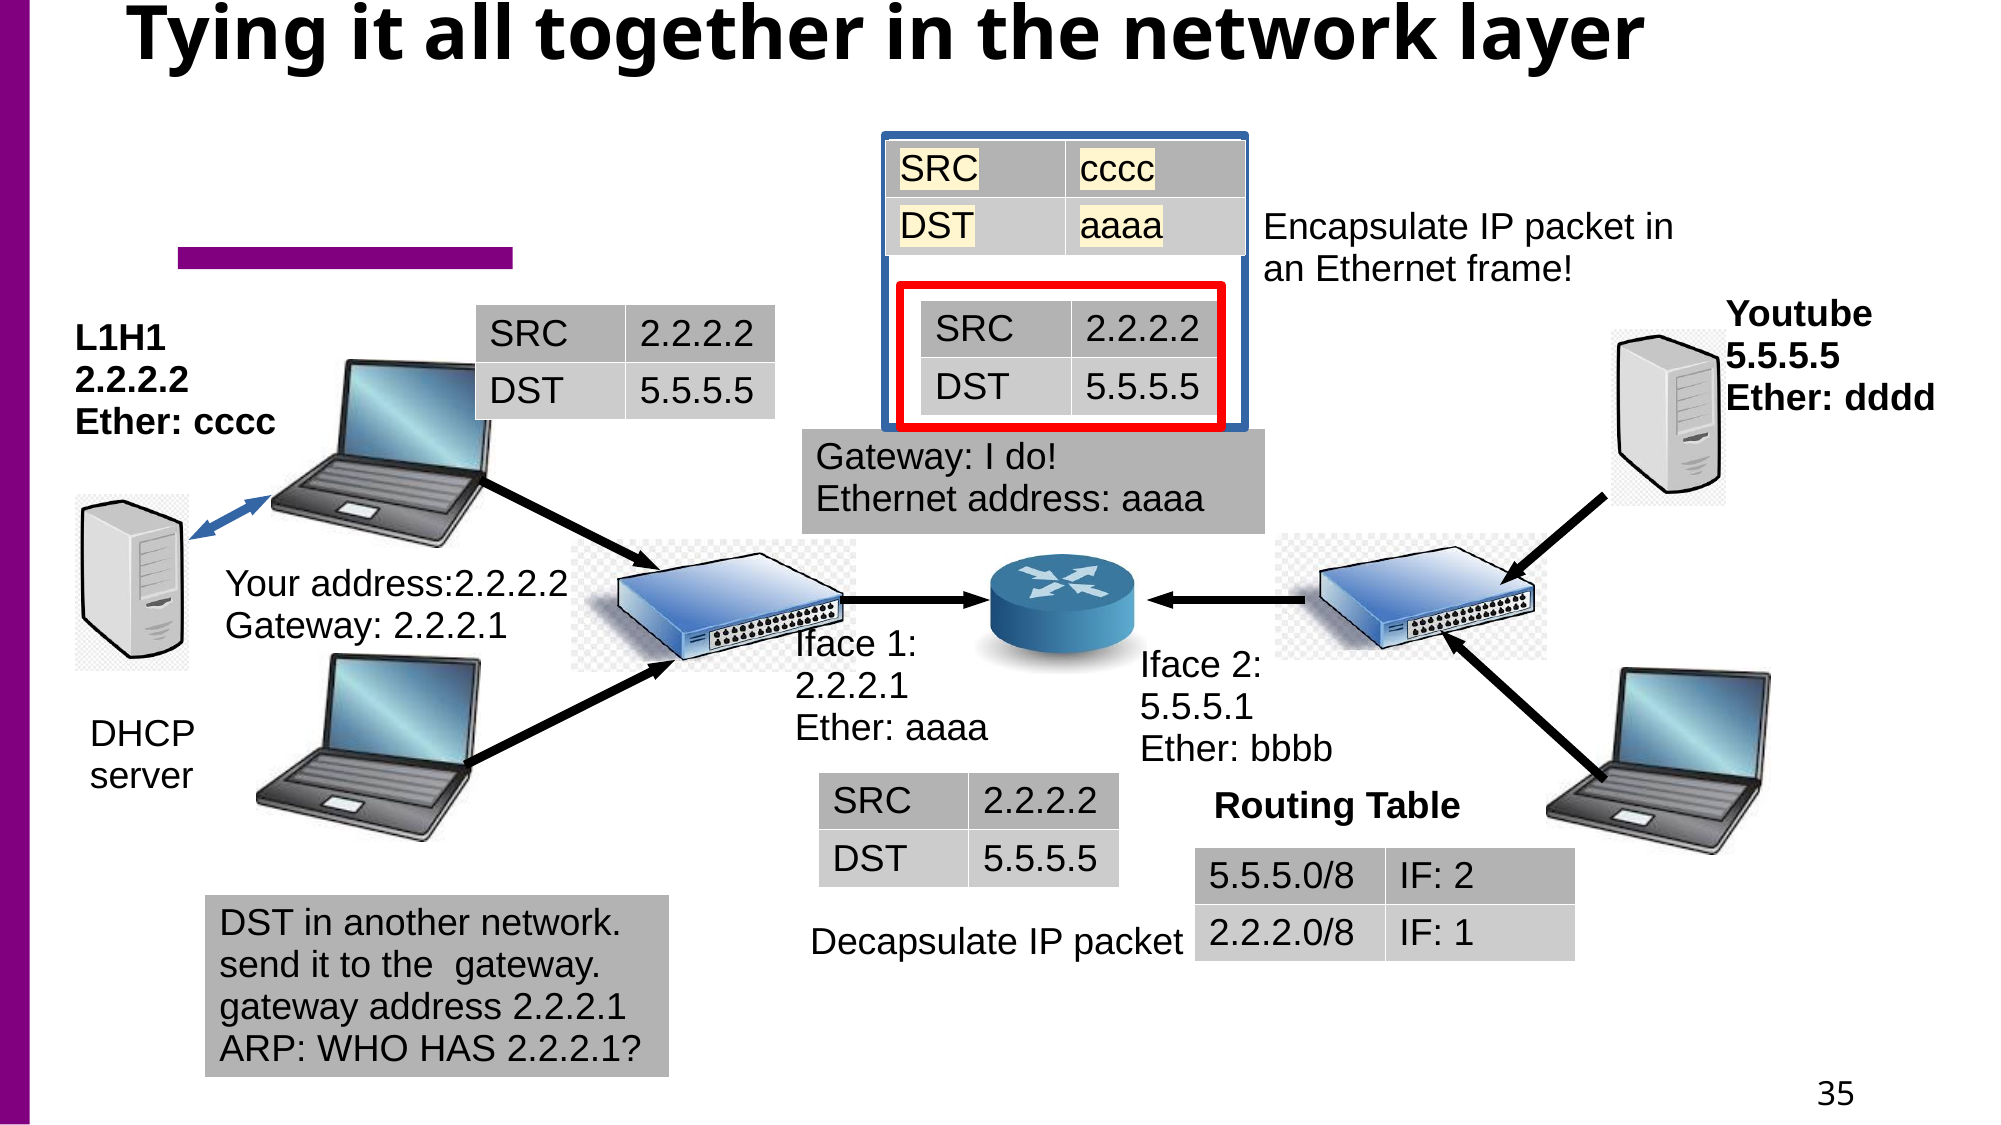

# Tying it all together in the network layer
| SRC | cccc |
| --- | --- |
| DST | aaaa |
| SRC | 2.2.2.2 |
| --- | --- |
| DST | 5.5.5.5 |
Encapsulate IP packet in an Ethernet frame!
Youtube
5.5.5.5
Ether: dddd
| SRC | 2.2.2.2 |
| --- | --- |
| DST | 5.5.5.5 |
L1H1
2.2.2.2
Ether: cccc
| Gateway: I do! Ethernet address: aaaa |
| --- |
Your address:2.2.2.2
Gateway: 2.2.2.1
Iface 1:
2.2.2.1
Ether: aaaa
Iface 2:
5.5.5.1
Ether: bbbb
DHCP
server
| SRC | 2.2.2.2 |
| --- | --- |
| DST | 5.5.5.5 |
Routing Table
| 5.5.5.0/8 | IF: 2 |
| --- | --- |
| 2.2.2.0/8 | IF: 1 |
| DST in another network. send it to the gateway. gateway address 2.2.2.1 ARP: WHO HAS 2.2.2.1? |
| --- |
Decapsulate IP packet